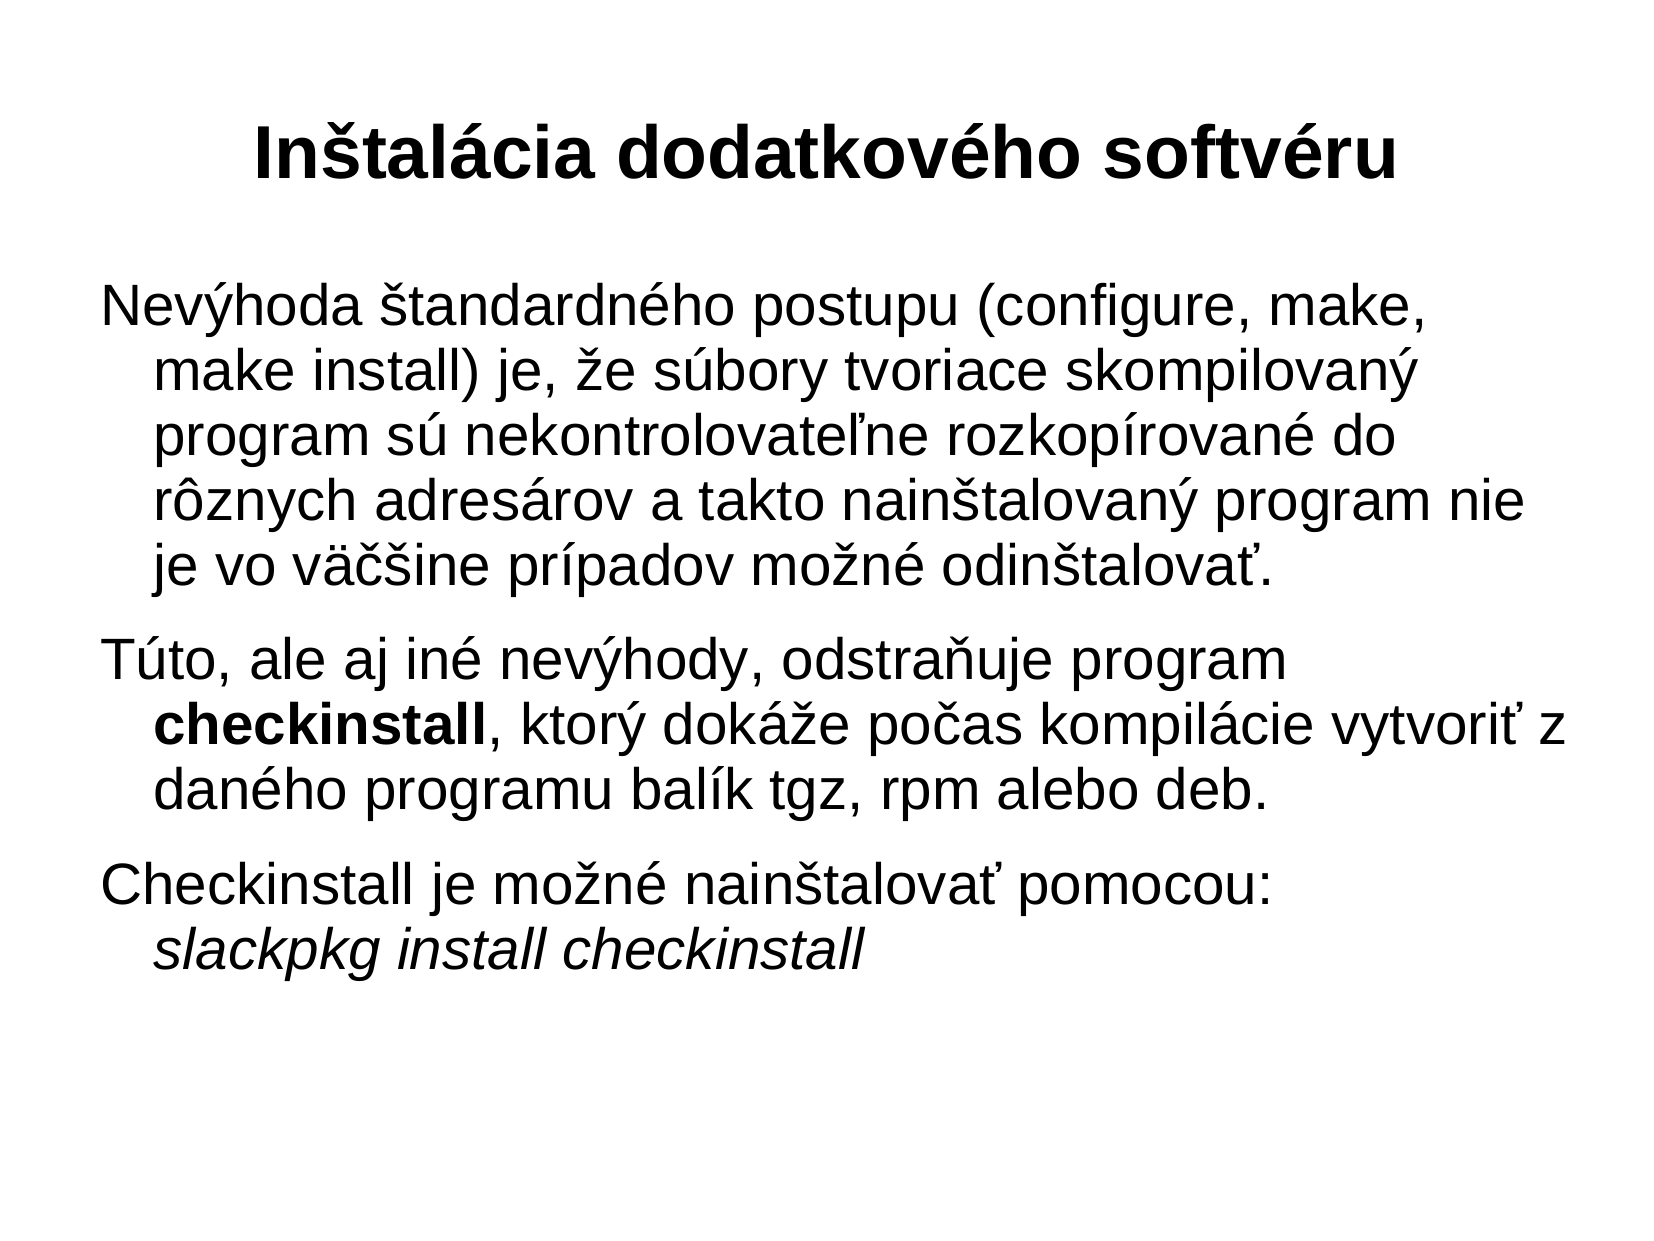

# Inštalácia dodatkového softvéru
Nevýhoda štandardného postupu (configure, make, make install) je, že súbory tvoriace skompilovaný program sú nekontrolovateľne rozkopírované do rôznych adresárov a takto nainštalovaný program nie je vo väčšine prípadov možné odinštalovať.
Túto, ale aj iné nevýhody, odstraňuje program checkinstall, ktorý dokáže počas kompilácie vytvoriť z daného programu balík tgz, rpm alebo deb.
Checkinstall je možné nainštalovať pomocou:
slackpkg install checkinstall